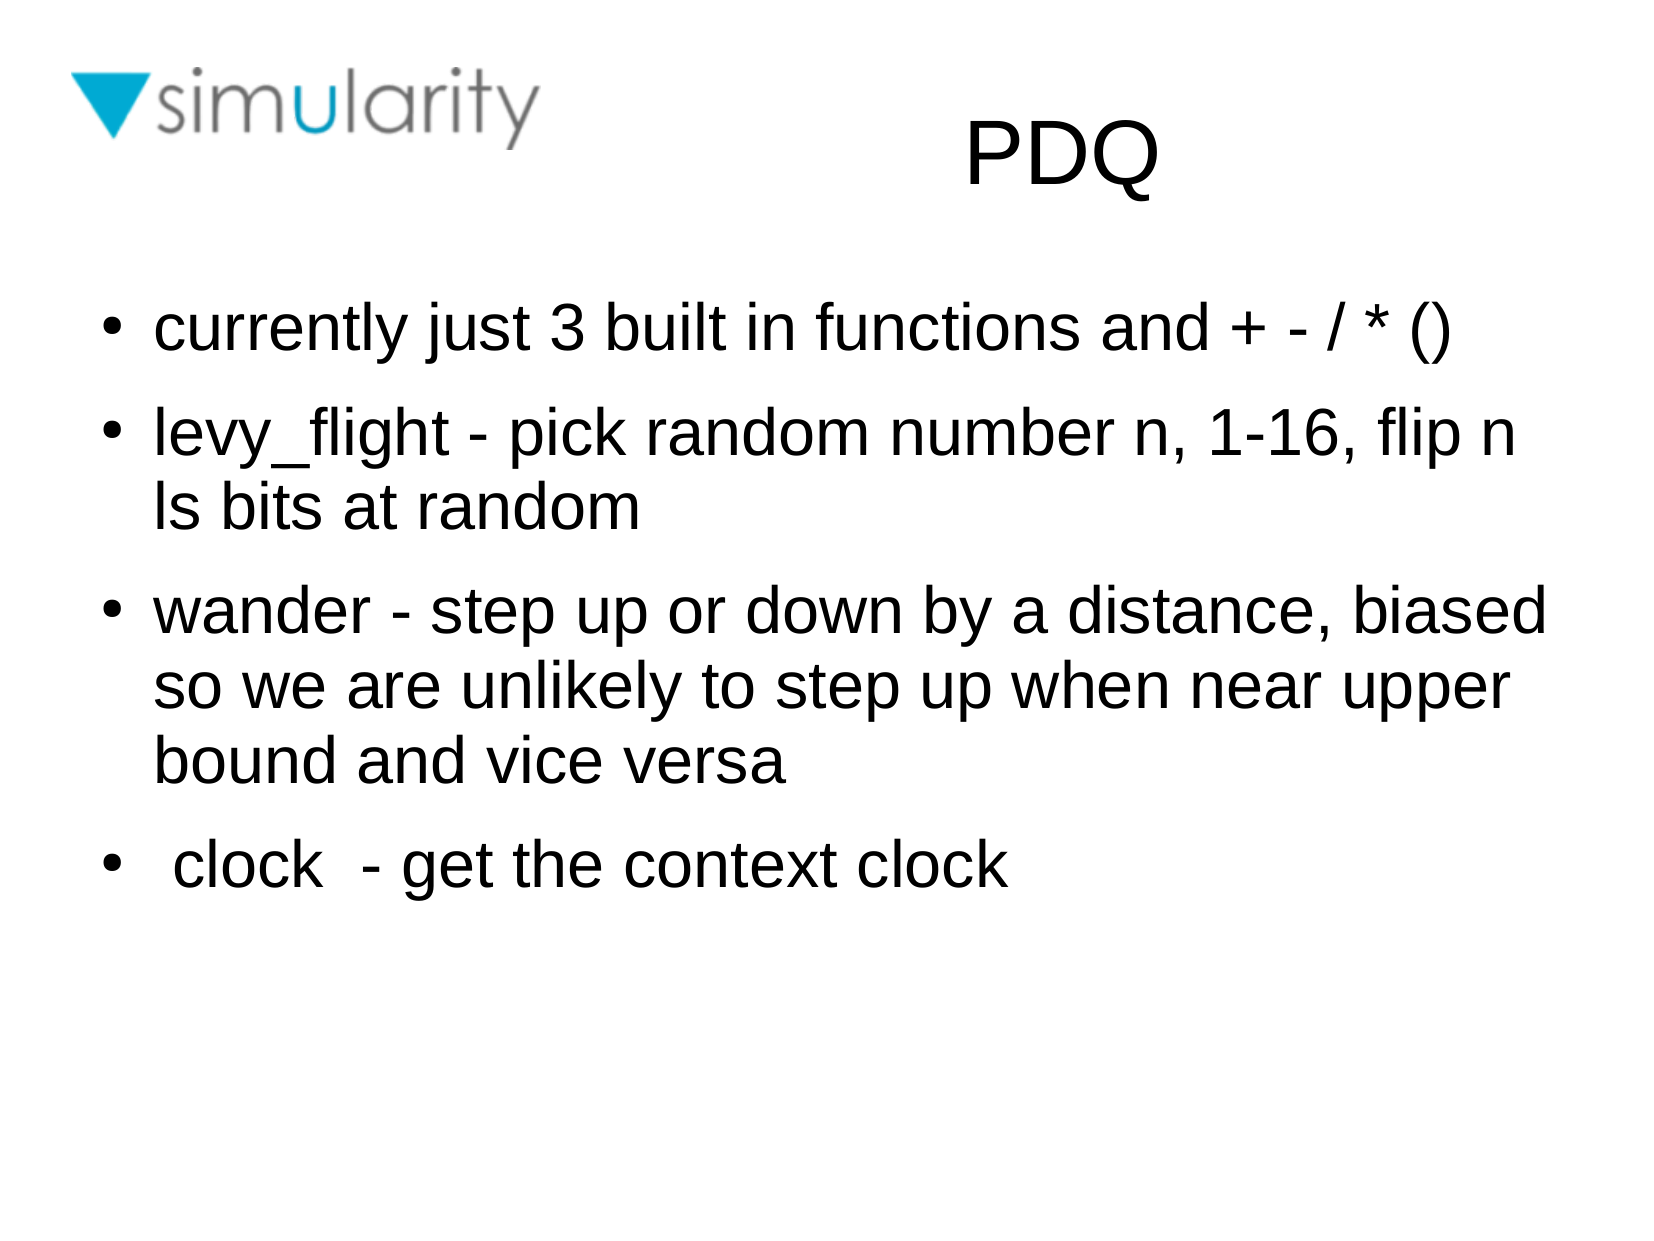

# PDQ
currently just 3 built in functions and + - / * ()
levy_flight - pick random number n, 1-16, flip n ls bits at random
wander - step up or down by a distance, biased so we are unlikely to step up when near upper bound and vice versa
 clock - get the context clock